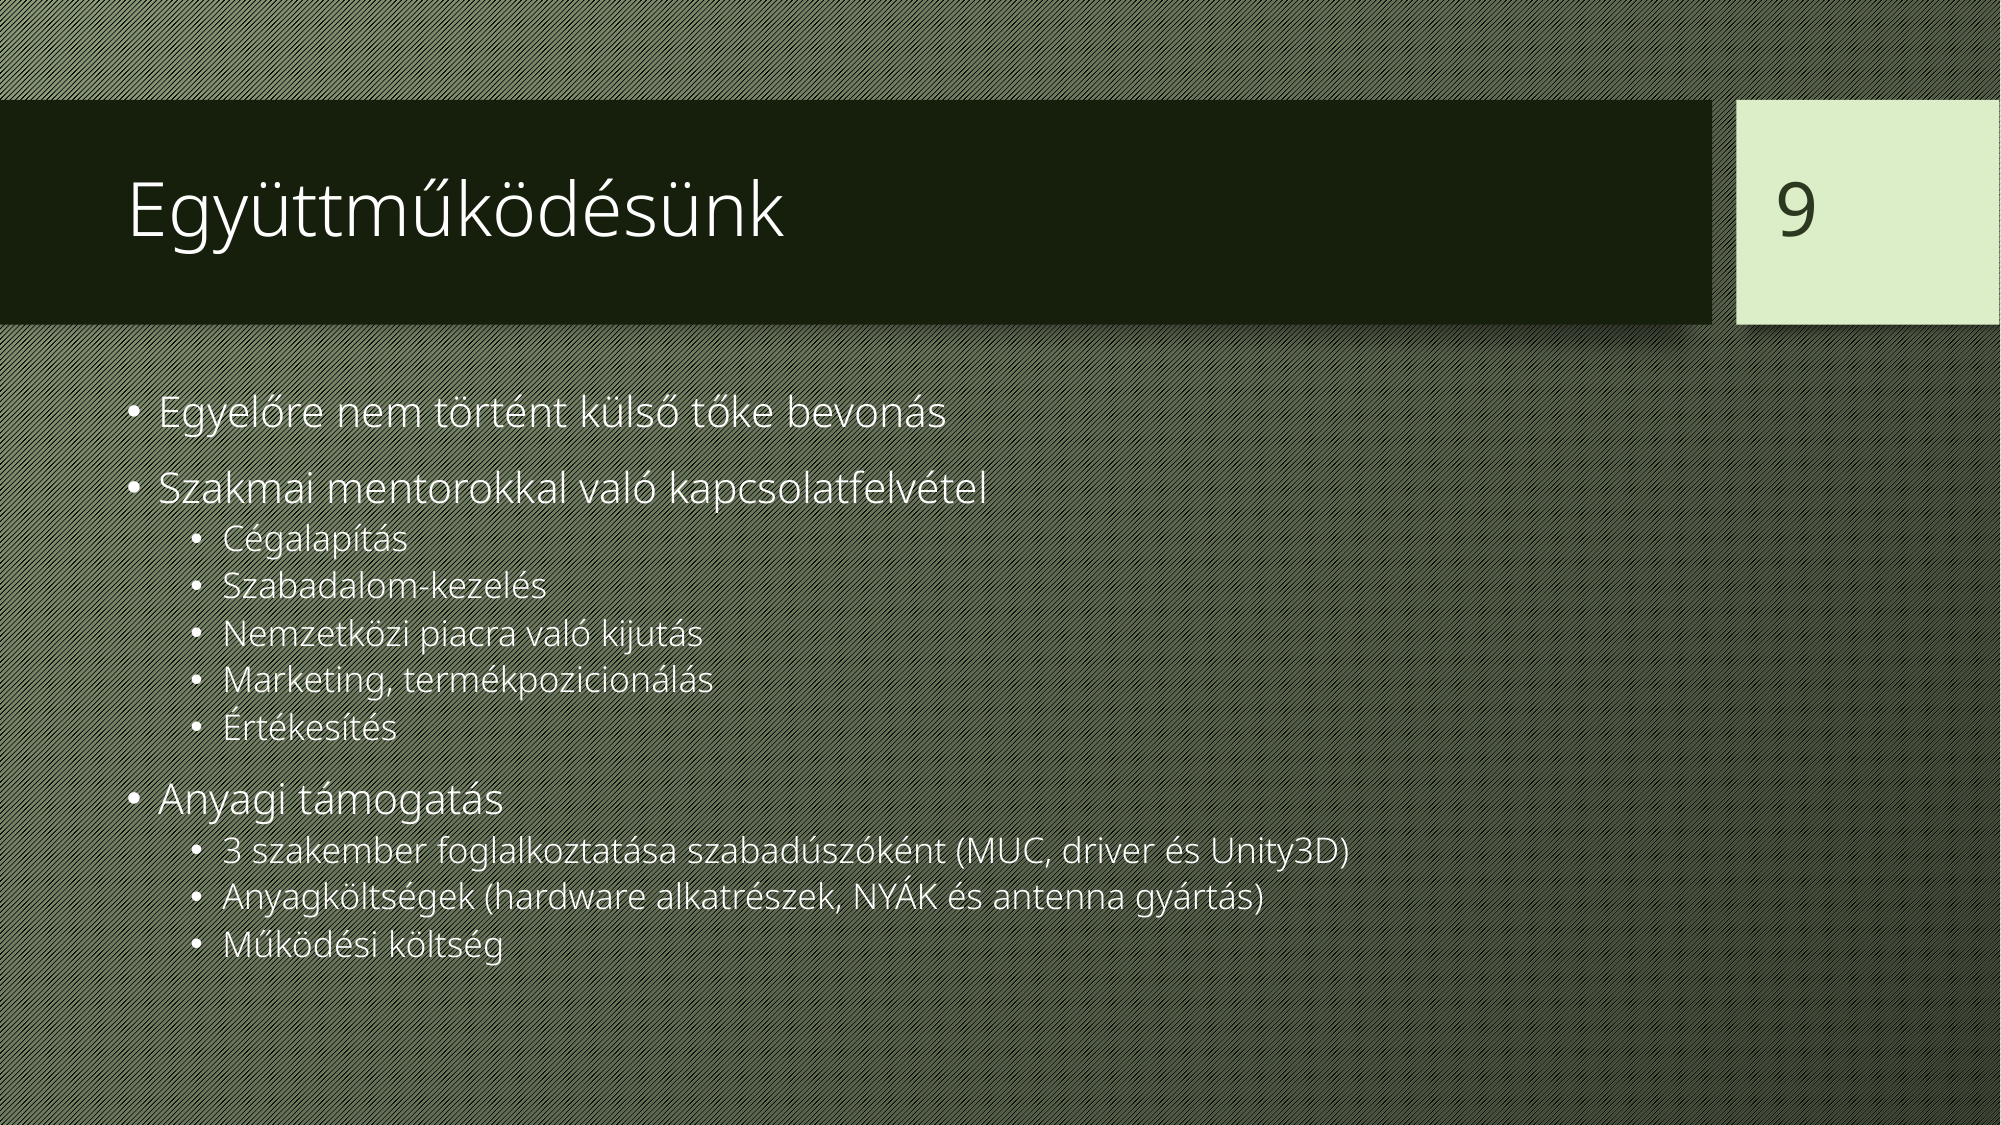

# Együttműködésünk
Egyelőre nem történt külső tőke bevonás
Szakmai mentorokkal való kapcsolatfelvétel
Cégalapítás
Szabadalom-kezelés
Nemzetközi piacra való kijutás
Marketing, termékpozicionálás
Értékesítés
Anyagi támogatás
3 szakember foglalkoztatása szabadúszóként (MUC, driver és Unity3D)
Anyagköltségek (hardware alkatrészek, NYÁK és antenna gyártás)
Működési költség